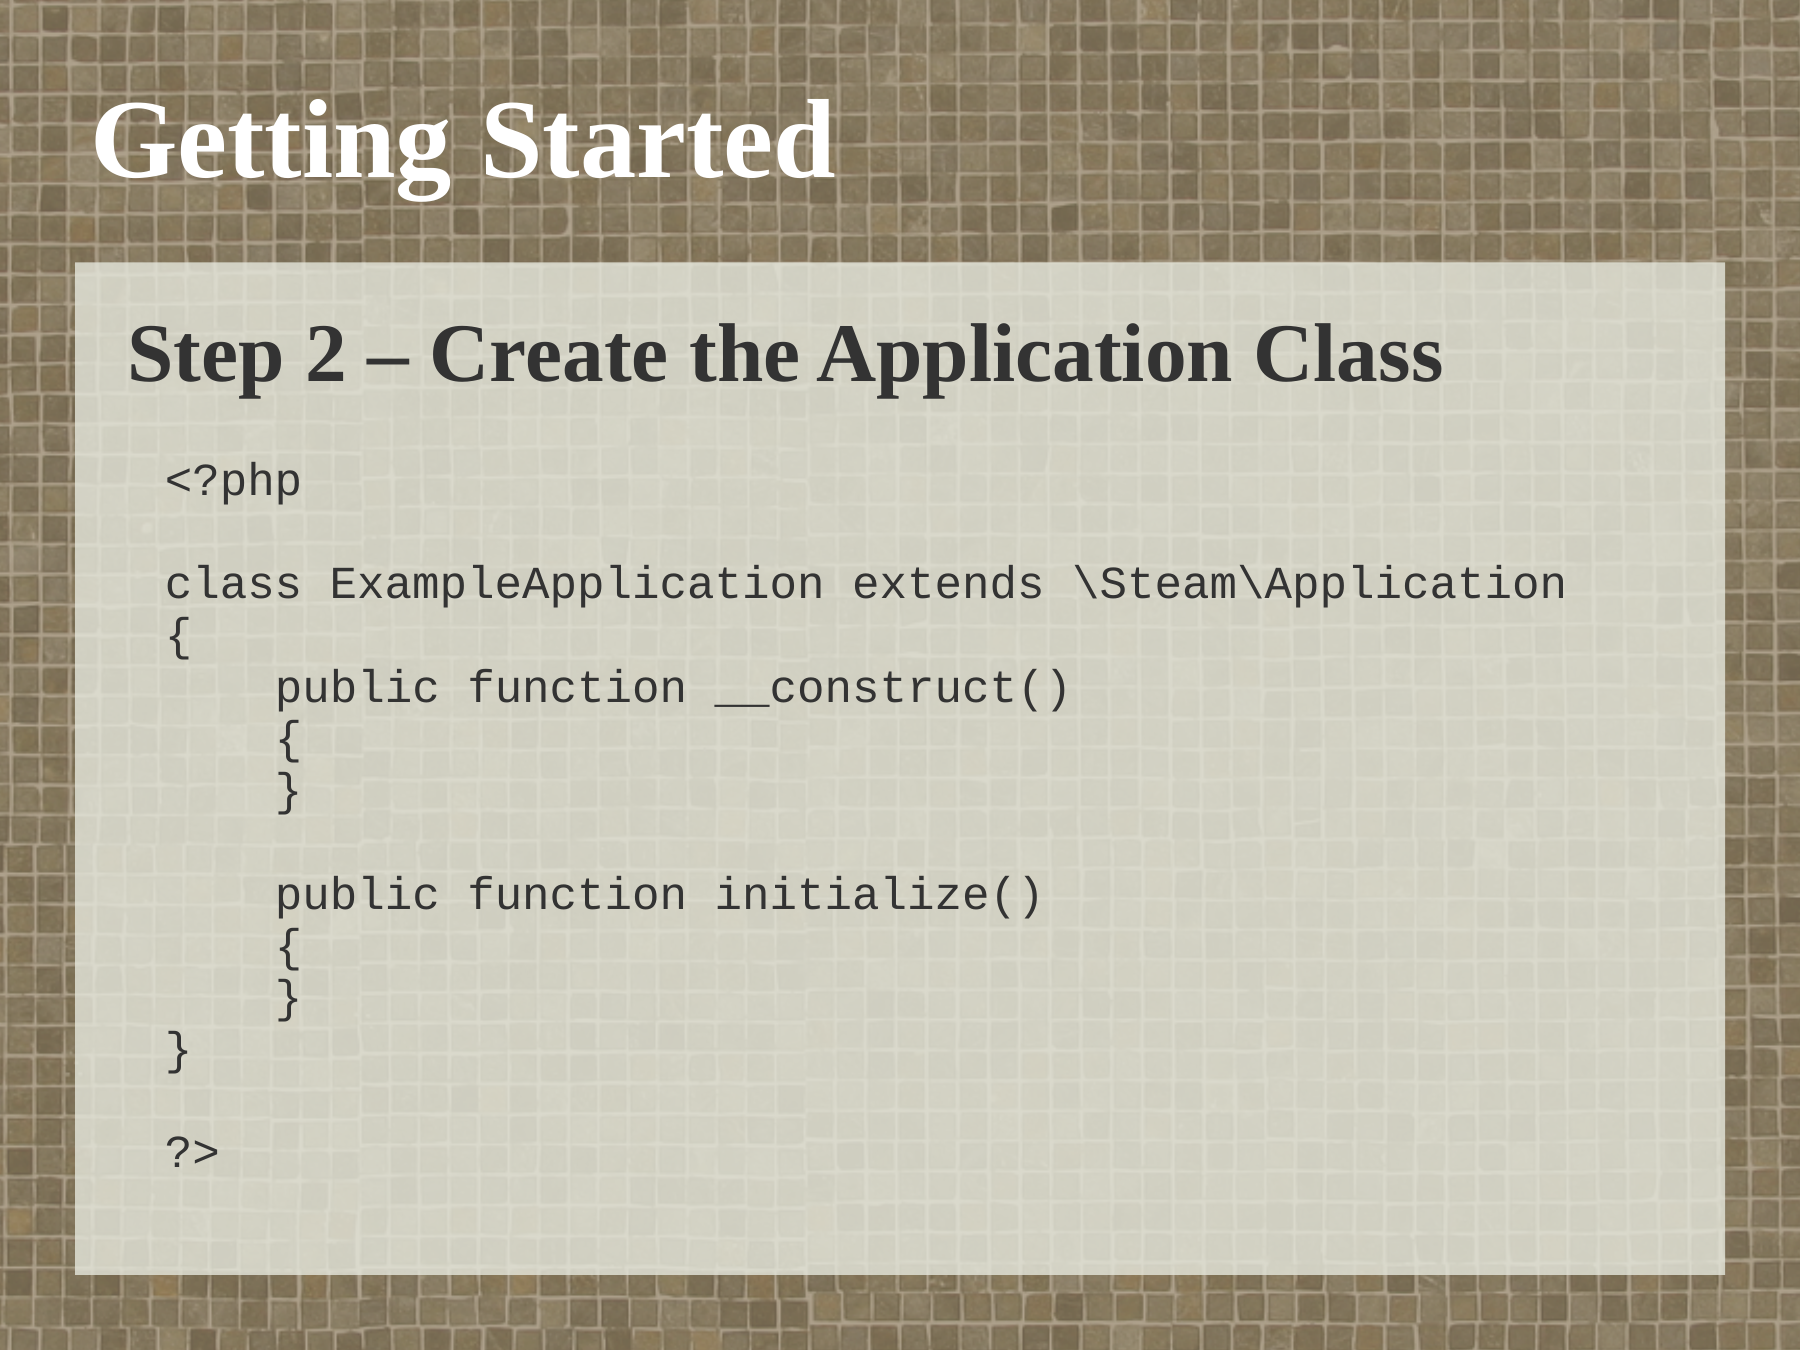

# Getting Started
Step 2 – Create the Application Class
<?php
class ExampleApplication extends \Steam\Application
{
 public function __construct()
 {
 }
 public function initialize()
 {
 }
}
?>